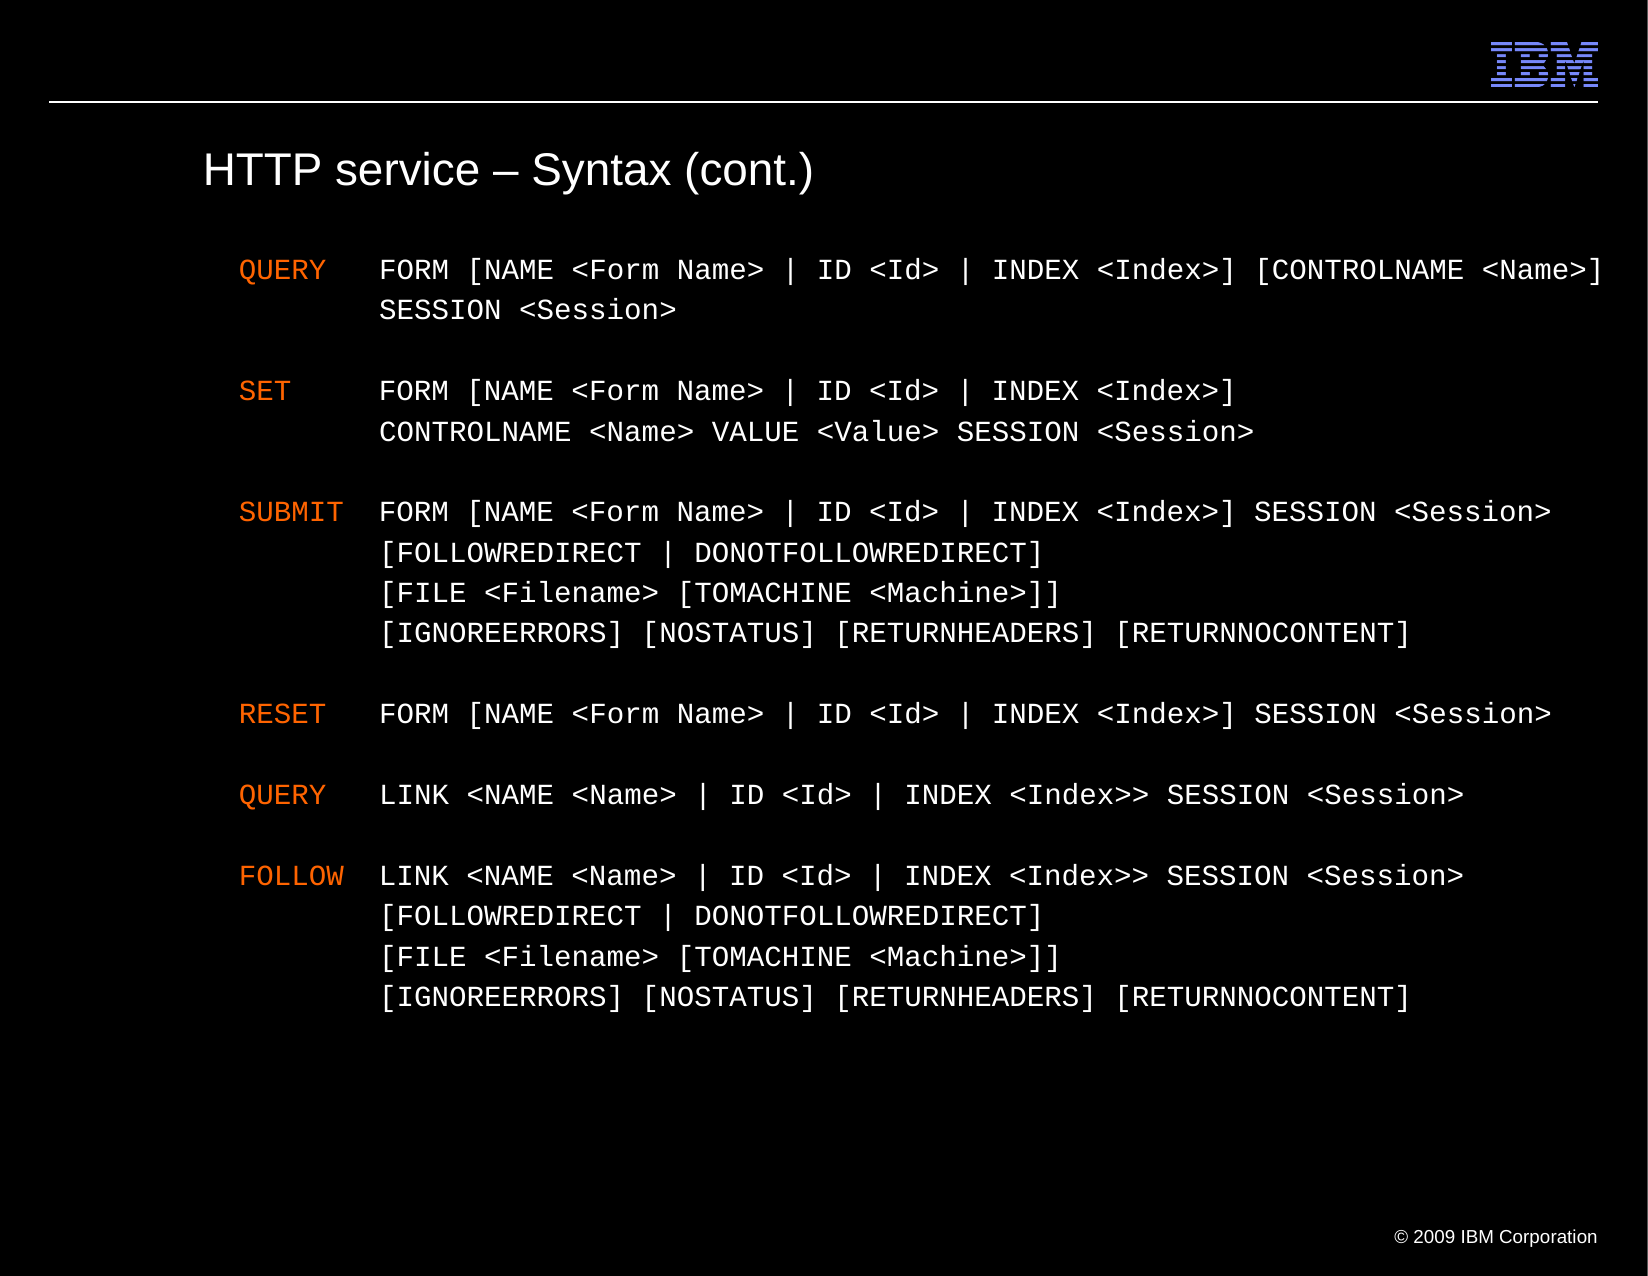

# HTTP service – Syntax (cont.)
QUERY FORM [NAME <Form Name> | ID <Id> | INDEX <Index>] [CONTROLNAME <Name>]
 SESSION <Session>
SET FORM [NAME <Form Name> | ID <Id> | INDEX <Index>]
 CONTROLNAME <Name> VALUE <Value> SESSION <Session>
SUBMIT FORM [NAME <Form Name> | ID <Id> | INDEX <Index>] SESSION <Session>
 [FOLLOWREDIRECT | DONOTFOLLOWREDIRECT]
 [FILE <Filename> [TOMACHINE <Machine>]]
 [IGNOREERRORS] [NOSTATUS] [RETURNHEADERS] [RETURNNOCONTENT]
RESET FORM [NAME <Form Name> | ID <Id> | INDEX <Index>] SESSION <Session>
QUERY LINK <NAME <Name> | ID <Id> | INDEX <Index>> SESSION <Session>
FOLLOW LINK <NAME <Name> | ID <Id> | INDEX <Index>> SESSION <Session>
 [FOLLOWREDIRECT | DONOTFOLLOWREDIRECT]
 [FILE <Filename> [TOMACHINE <Machine>]]
 [IGNOREERRORS] [NOSTATUS] [RETURNHEADERS] [RETURNNOCONTENT]